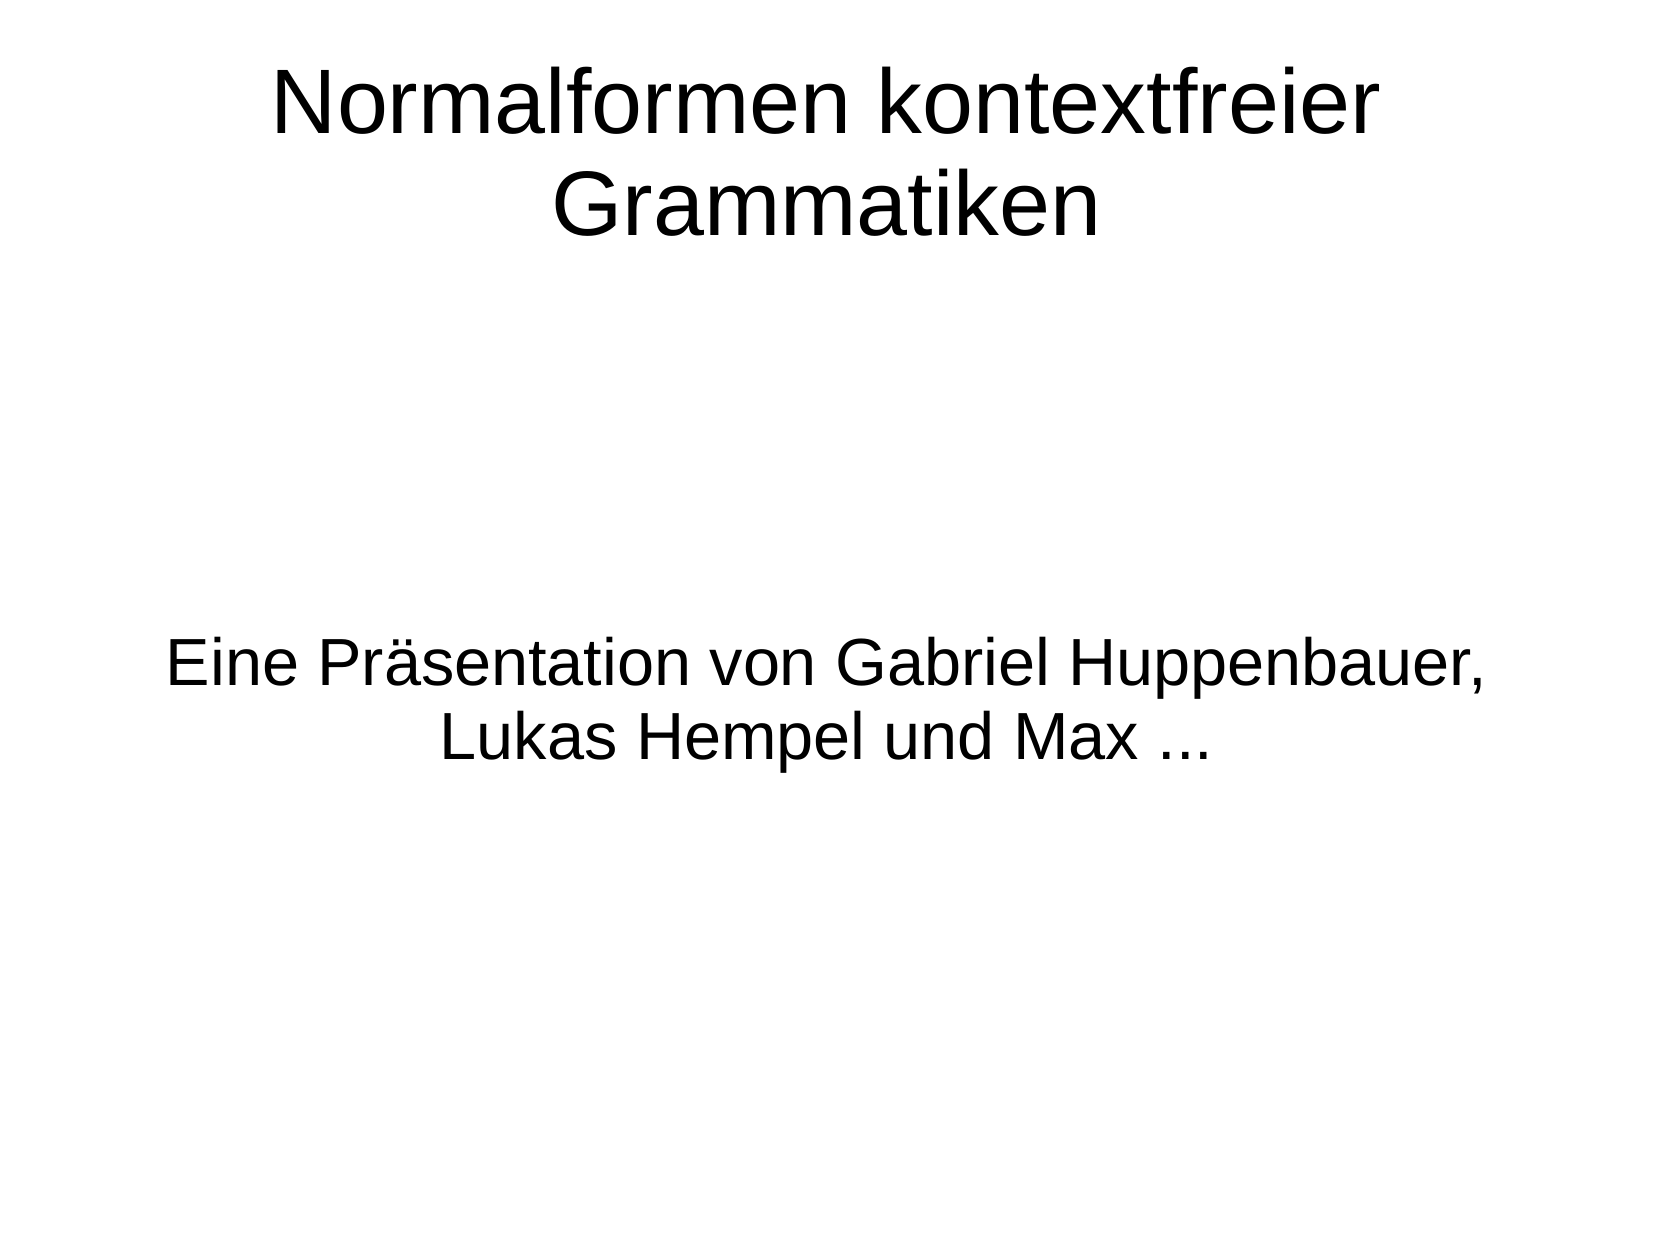

# Normalformen kontextfreier Grammatiken
Eine Präsentation von Gabriel Huppenbauer, Lukas Hempel und Max ...